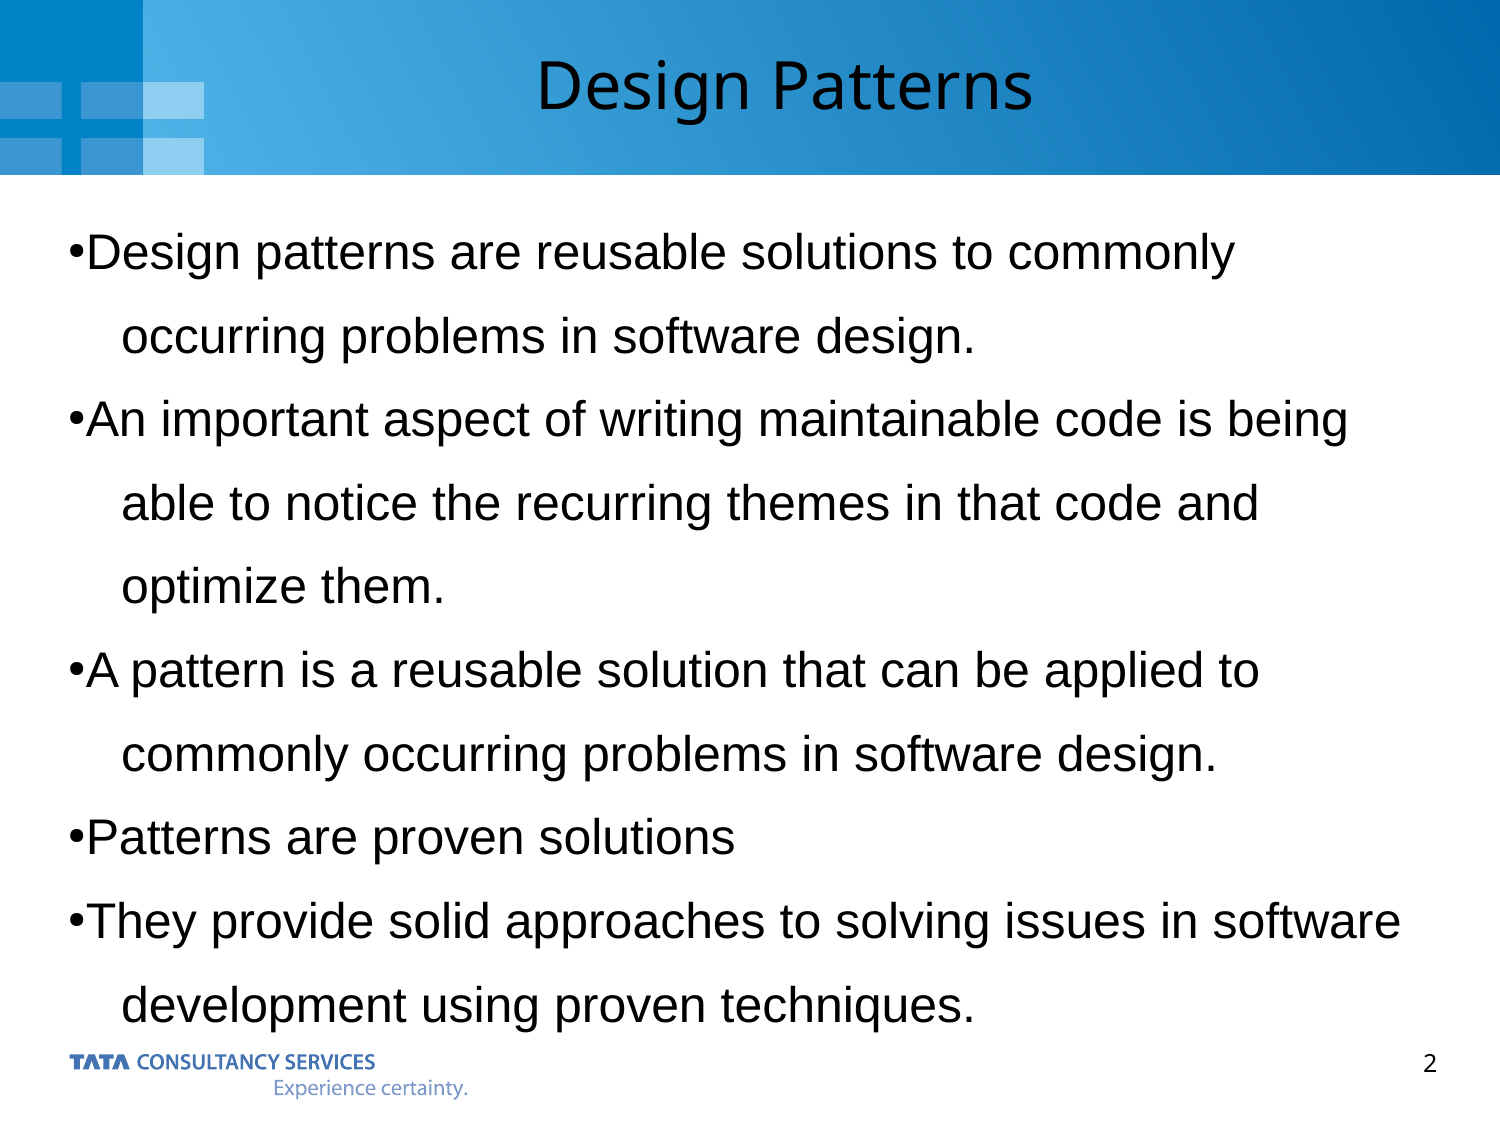

Design Patterns
Design patterns are reusable solutions to commonly occurring problems in software design.
An important aspect of writing maintainable code is being able to notice the recurring themes in that code and optimize them.
A pattern is a reusable solution that can be applied to commonly occurring problems in software design.
Patterns are proven solutions
They provide solid approaches to solving issues in software development using proven techniques.